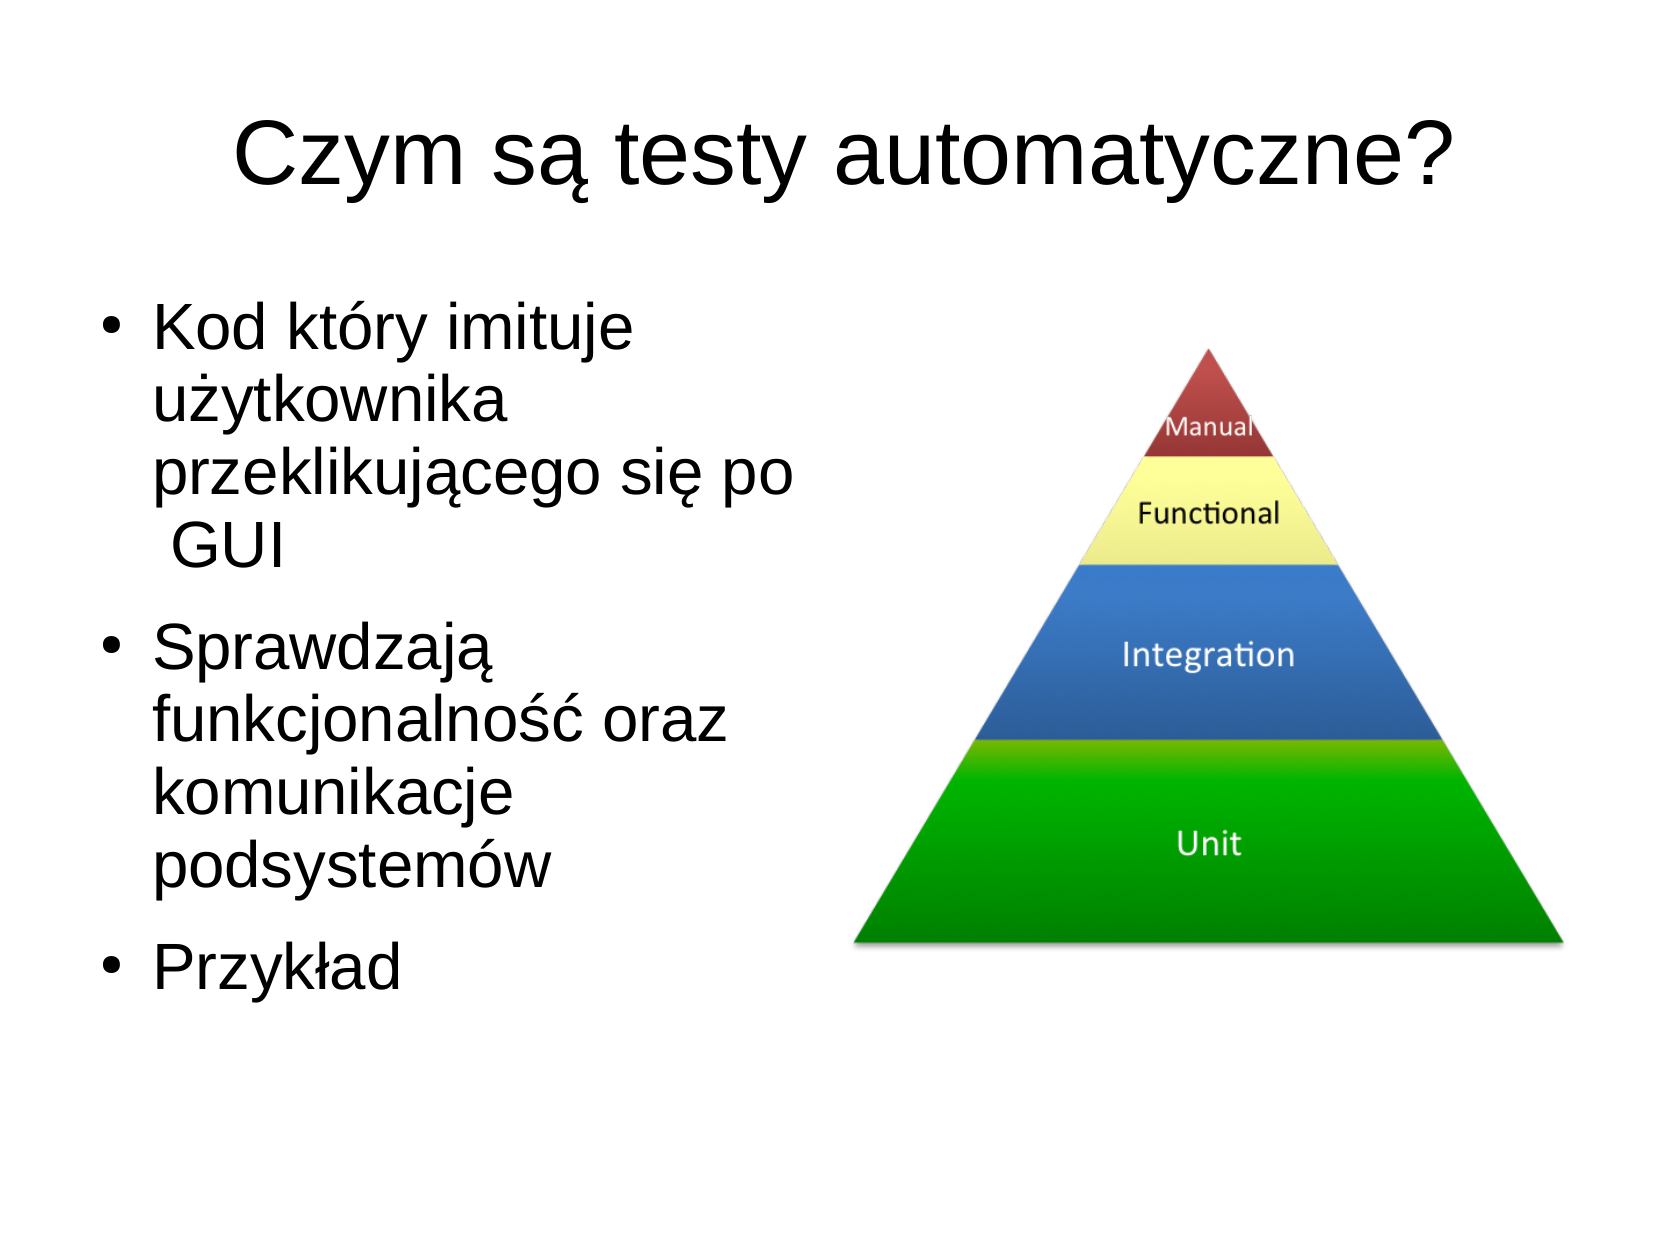

# Czym są testy automatyczne?
Kod który imituje użytkownika przeklikującego się po GUI
Sprawdzają funkcjonalność oraz komunikacje podsystemów
Przykład